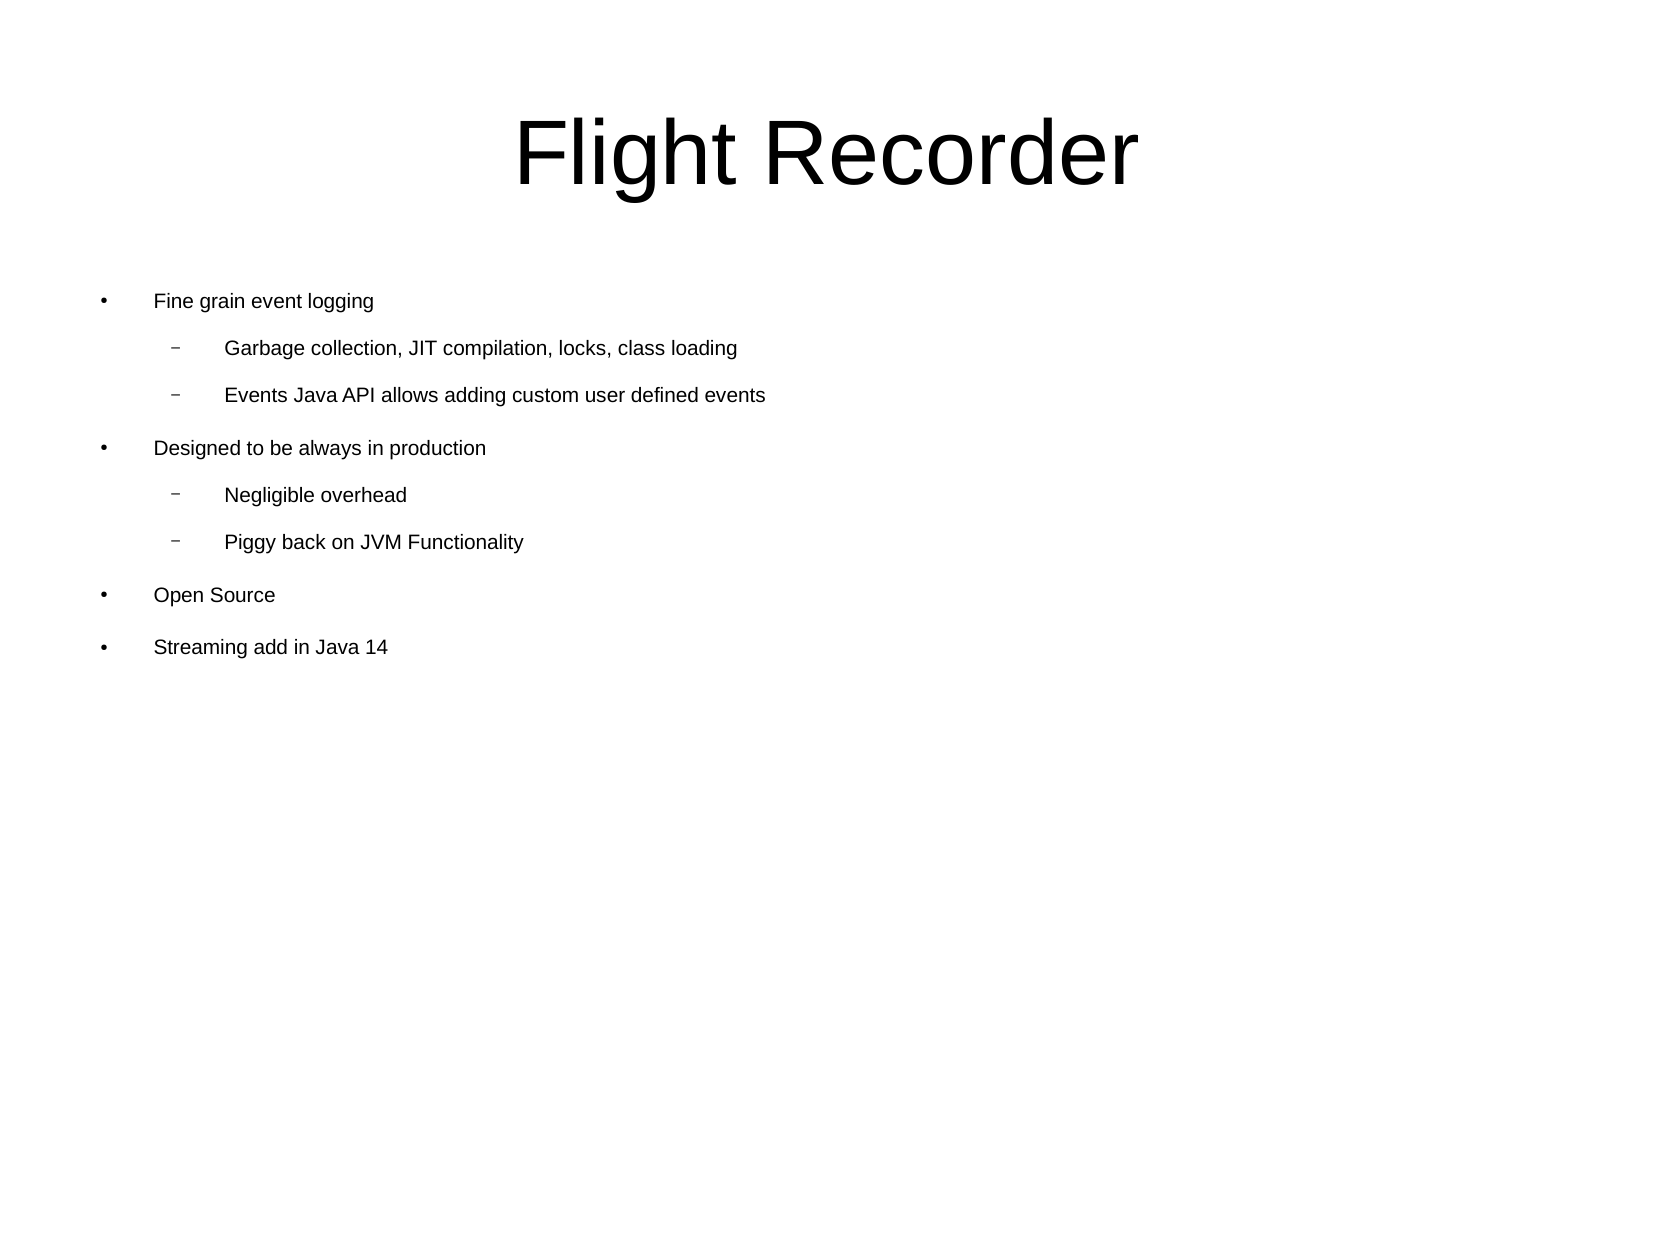

# Flight Recorder
Fine grain event logging
Garbage collection, JIT compilation, locks, class loading
Events Java API allows adding custom user defined events
Designed to be always in production
Negligible overhead
Piggy back on JVM Functionality
Open Source
Streaming add in Java 14